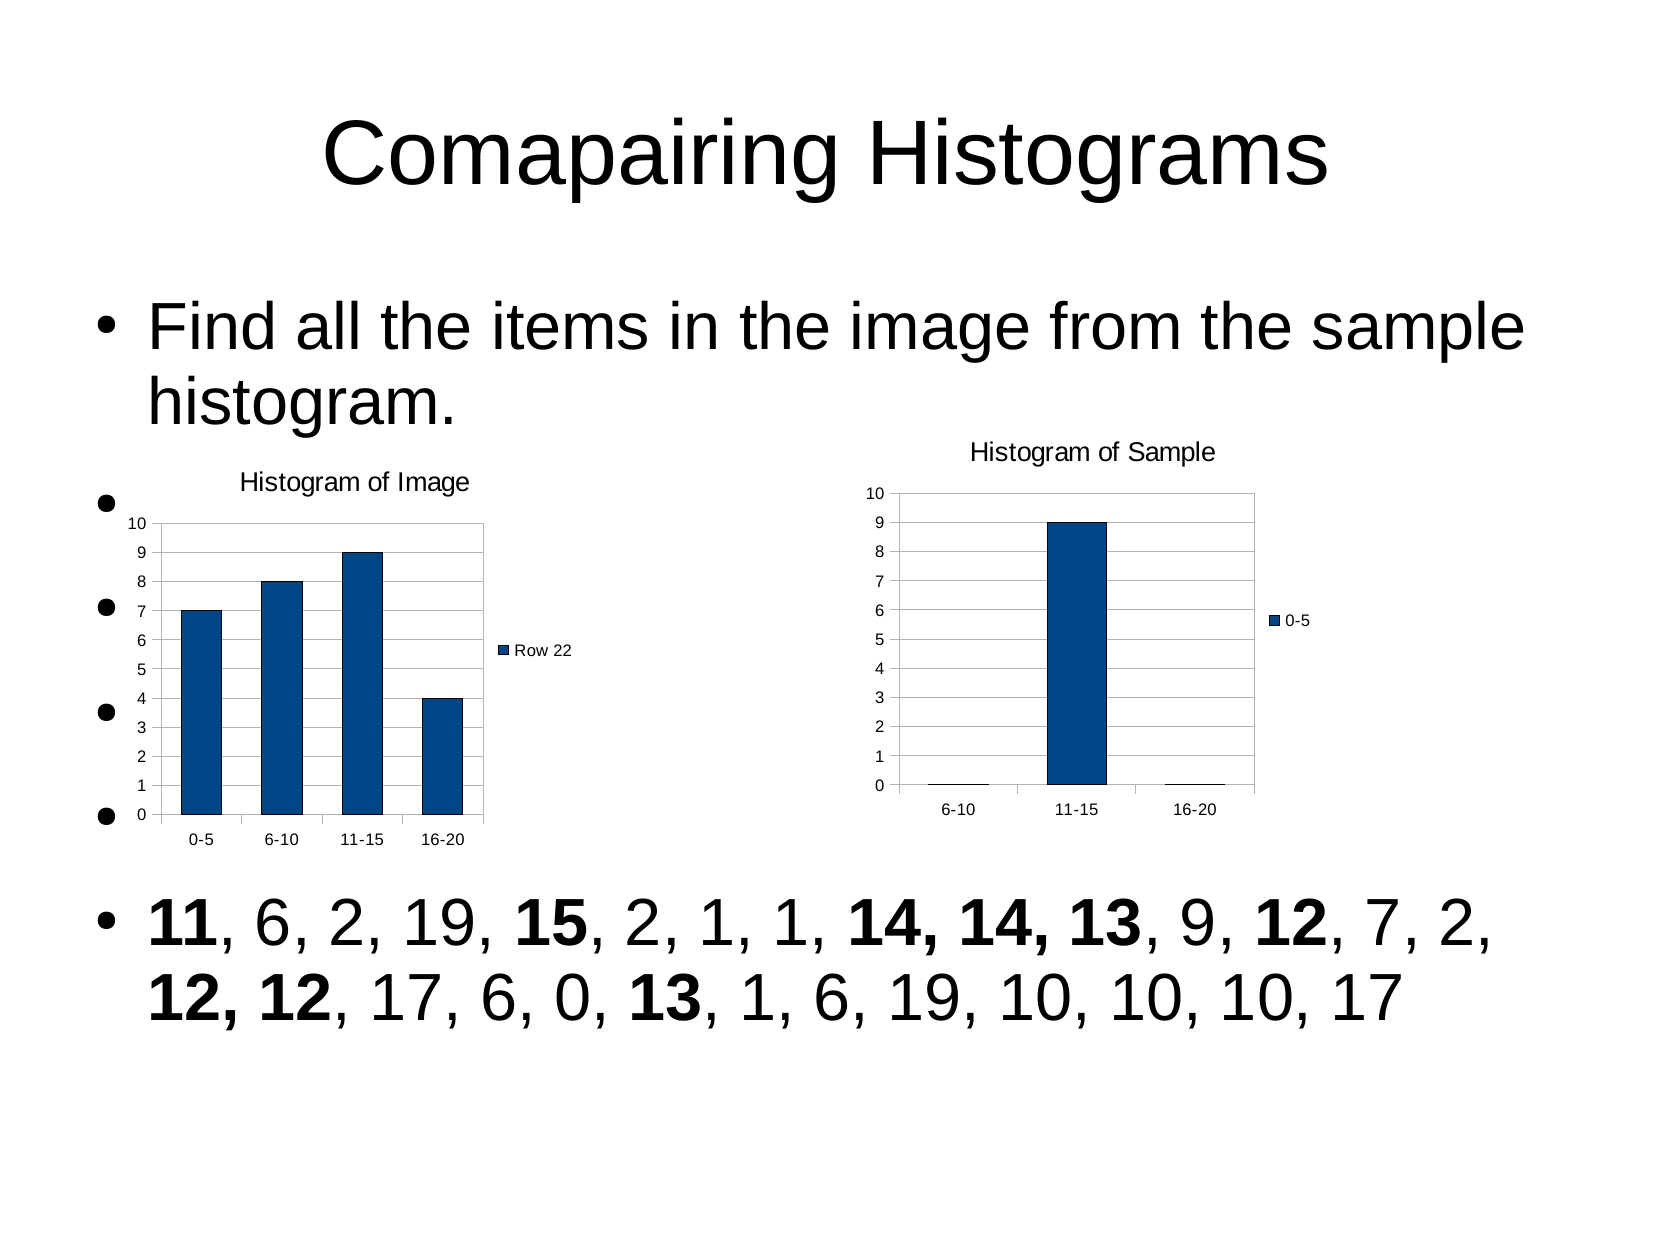

# Comapairing Histograms
Find all the items in the image from the sample histogram.
11, 6, 2, 19, 15, 2, 1, 1, 14, 14, 13, 9, 12, 7, 2, 12, 12, 17, 6, 0, 13, 1, 6, 19, 10, 10, 10, 17
### Chart: Histogram of Sample
| Category | 0-5 |
|---|---|
| 6-10 | 0.0 |
| 11-15 | 9.0 |
| 16-20 | 0.0 |
### Chart: Histogram of Image
| Category | Row 22 |
|---|---|
| 0-5 | 7.0 |
| 6-10 | 8.0 |
| 11-15 | 9.0 |
| 16-20 | 4.0 |